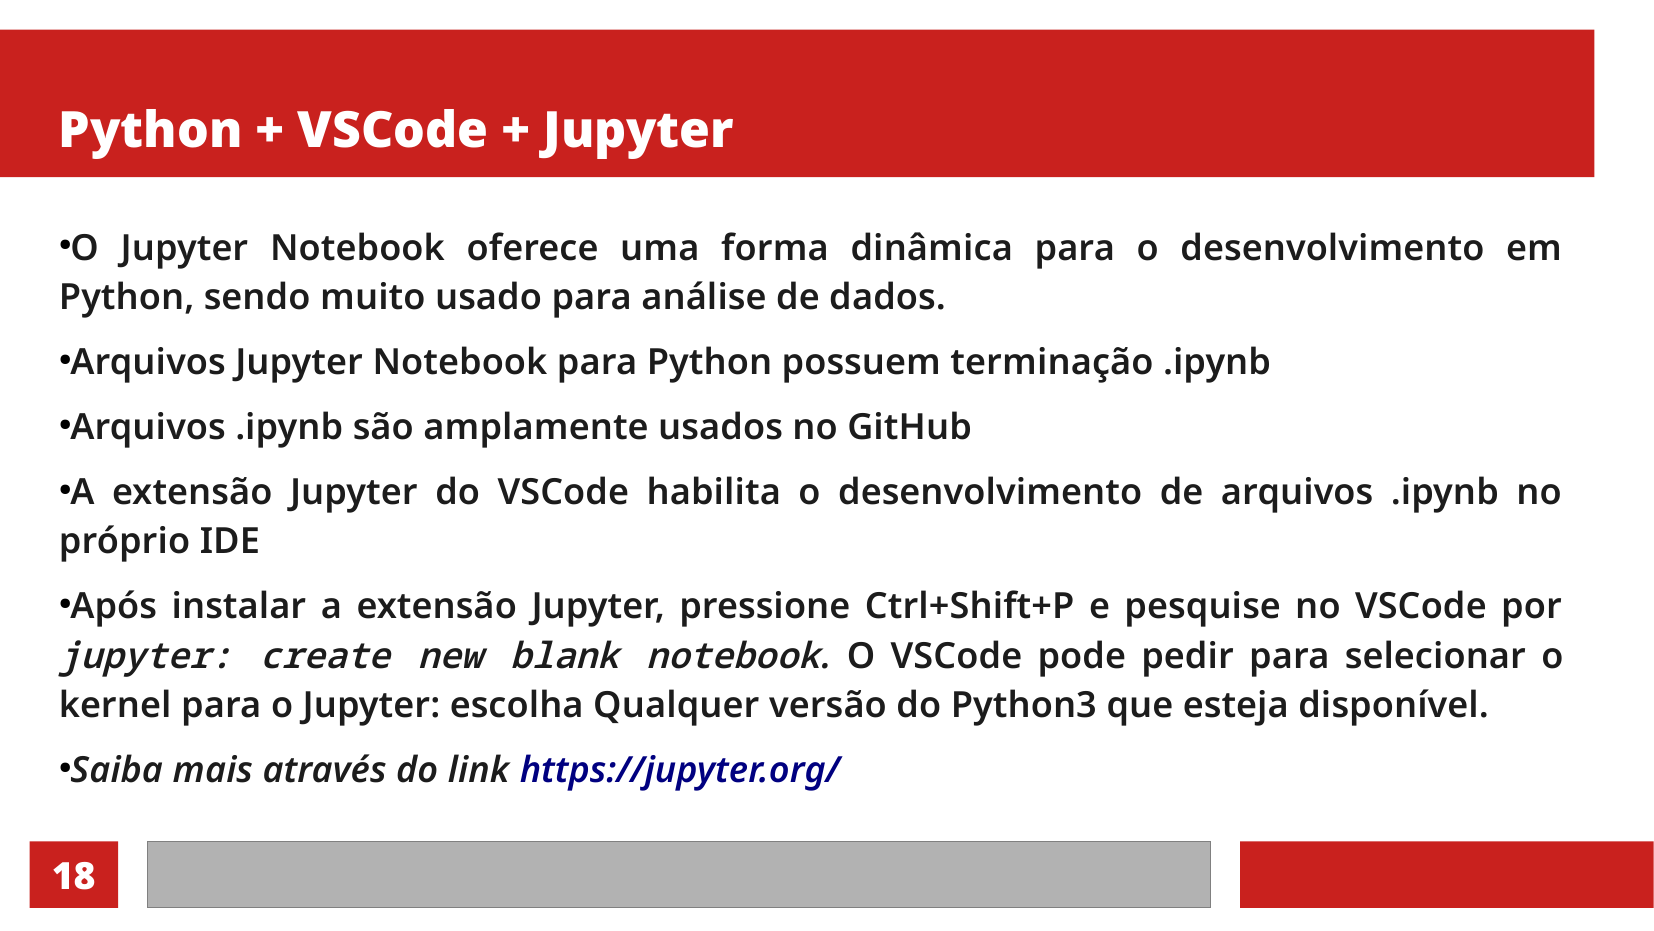

# Python + VSCode + Jupyter
O Jupyter Notebook oferece uma forma dinâmica para o desenvolvimento em Python, sendo muito usado para análise de dados.
Arquivos Jupyter Notebook para Python possuem terminação .ipynb
Arquivos .ipynb são amplamente usados no GitHub
A extensão Jupyter do VSCode habilita o desenvolvimento de arquivos .ipynb no próprio IDE
Após instalar a extensão Jupyter, pressione Ctrl+Shift+P e pesquise no VSCode por jupyter: create new blank notebook. O VSCode pode pedir para selecionar o kernel para o Jupyter: escolha Qualquer versão do Python3 que esteja disponível.
Saiba mais através do link https://jupyter.org/
18